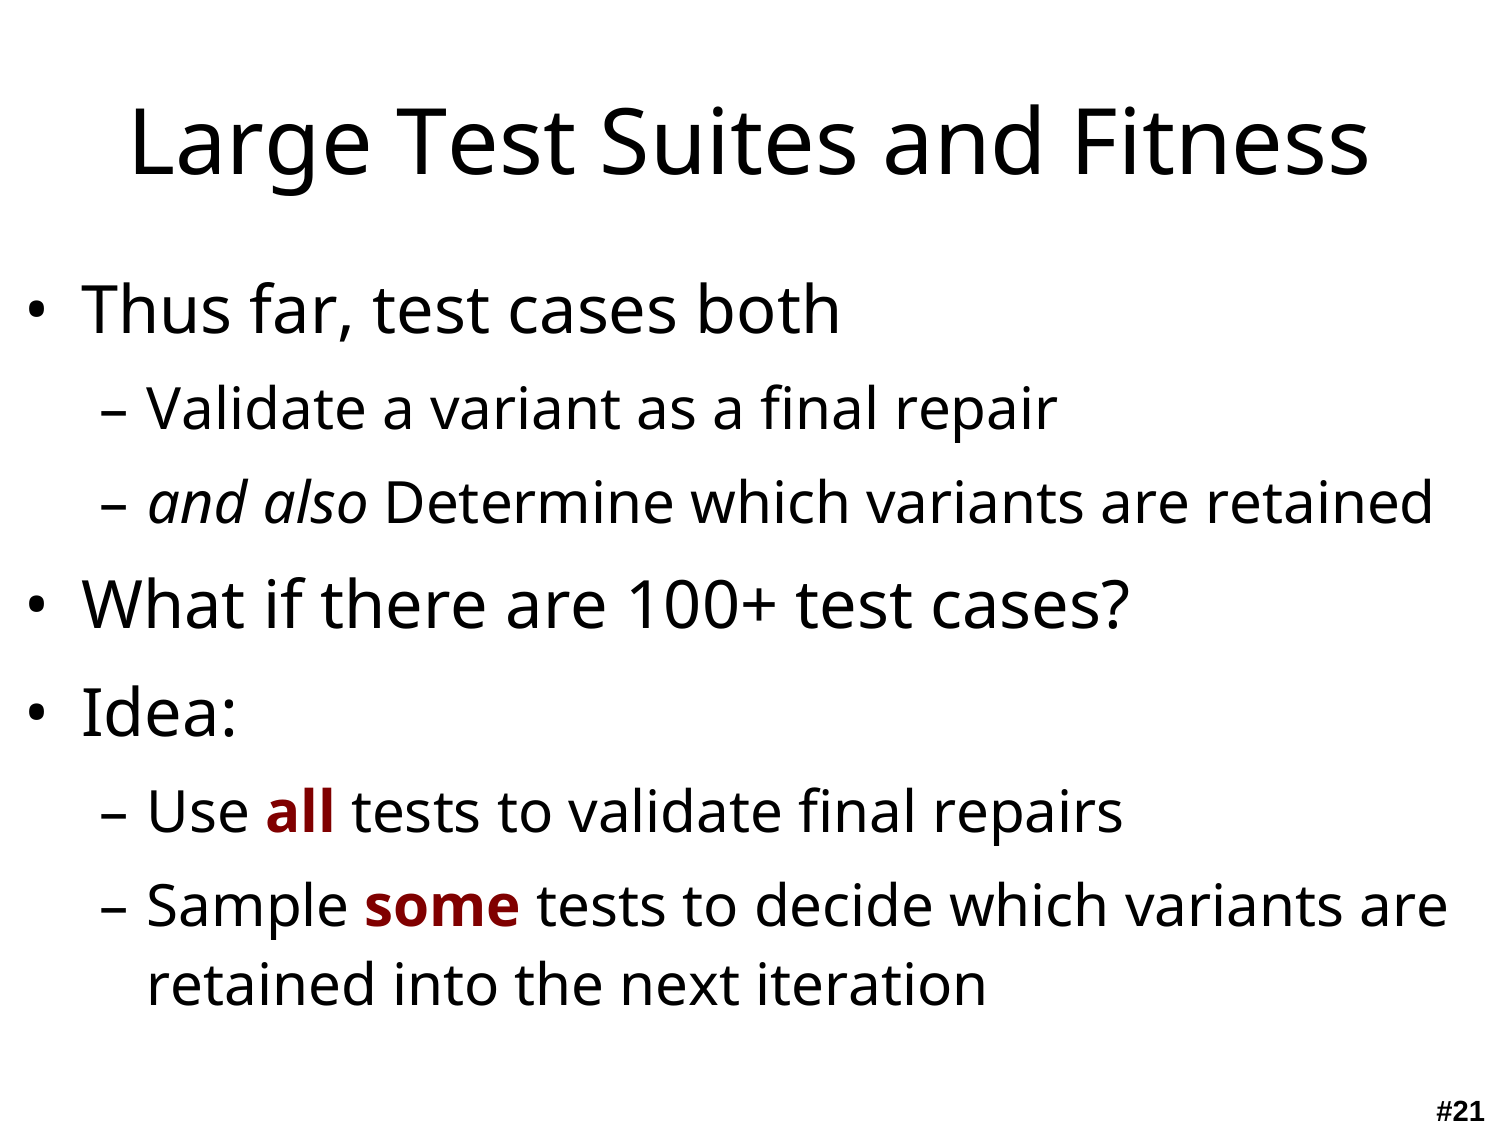

# Large Test Suites and Fitness
Thus far, test cases both
Validate a variant as a final repair
and also Determine which variants are retained
What if there are 100+ test cases?
Idea:
Use all tests to validate final repairs
Sample some tests to decide which variants are retained into the next iteration
21